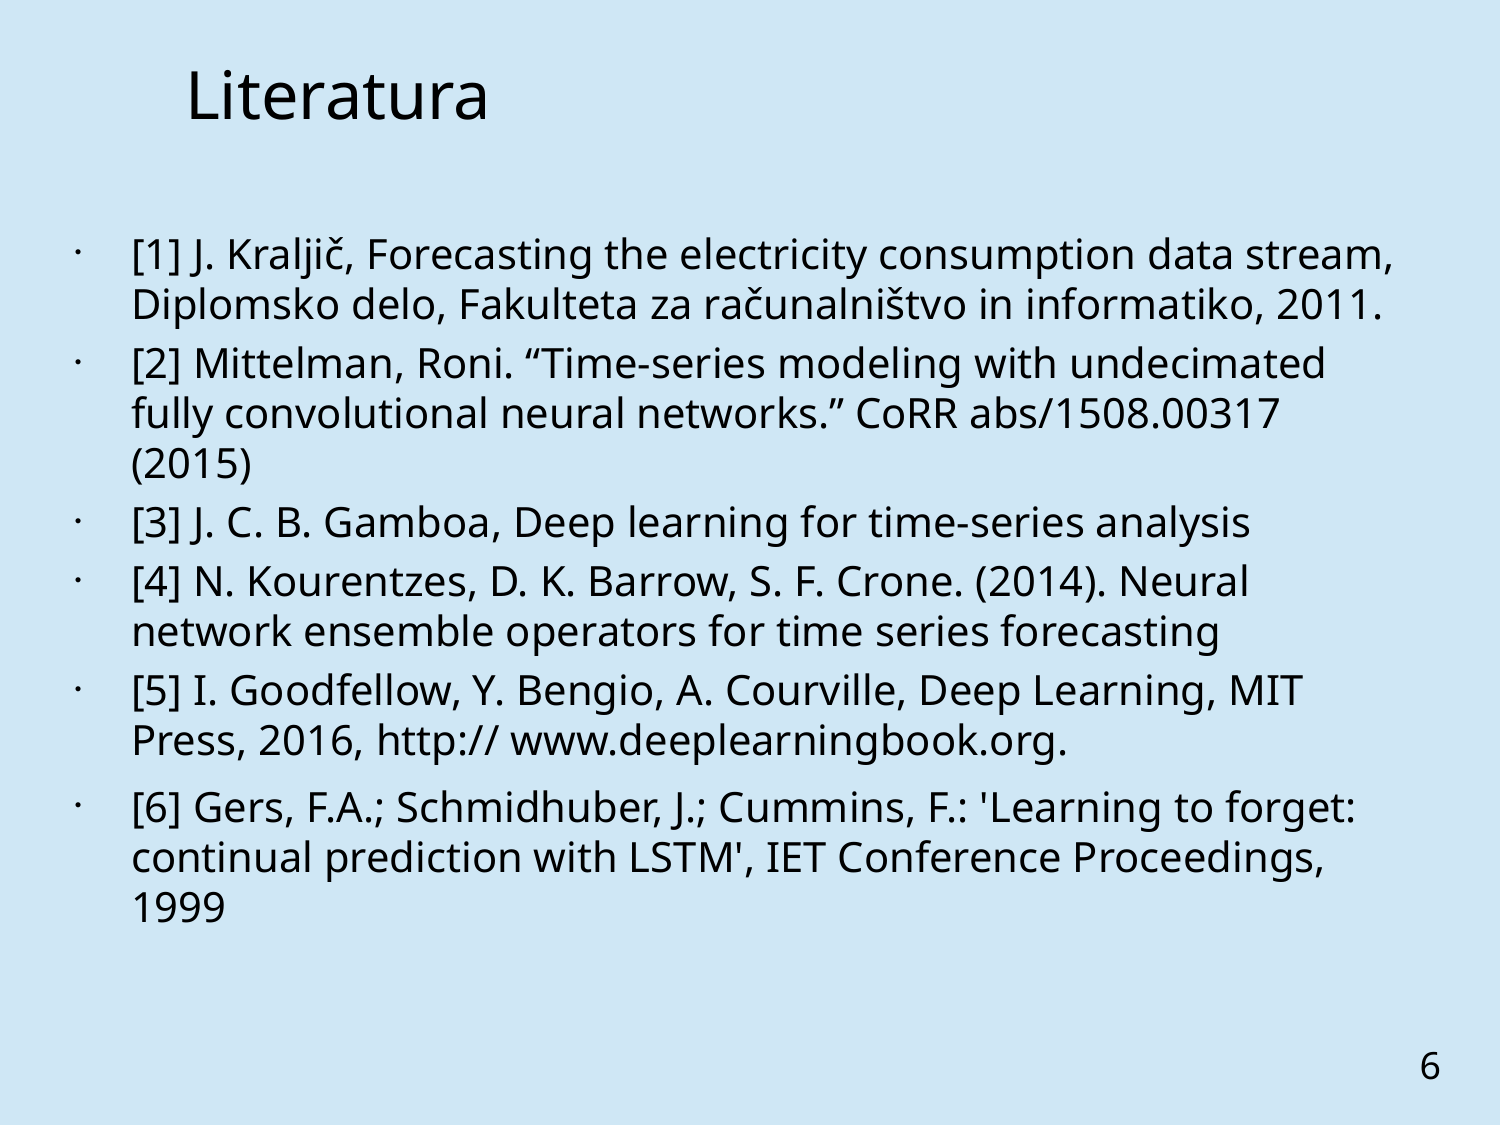

# Literatura
[1] J. Kraljič, Forecasting the electricity consumption data stream, Diplomsko delo, Fakulteta za računalništvo in informatiko, 2011.
[2] Mittelman, Roni. “Time-series modeling with undecimated fully convolutional neural networks.” CoRR abs/1508.00317 (2015)
[3] J. C. B. Gamboa, Deep learning for time-series analysis
[4] N. Kourentzes, D. K. Barrow, S. F. Crone. (2014). Neural network ensemble operators for time series forecasting
[5] I. Goodfellow, Y. Bengio, A. Courville, Deep Learning, MIT Press, 2016, http:// www.deeplearningbook.org.
[6] Gers, F.A.; Schmidhuber, J.; Cummins, F.: 'Learning to forget: continual prediction with LSTM', IET Conference Proceedings, 1999